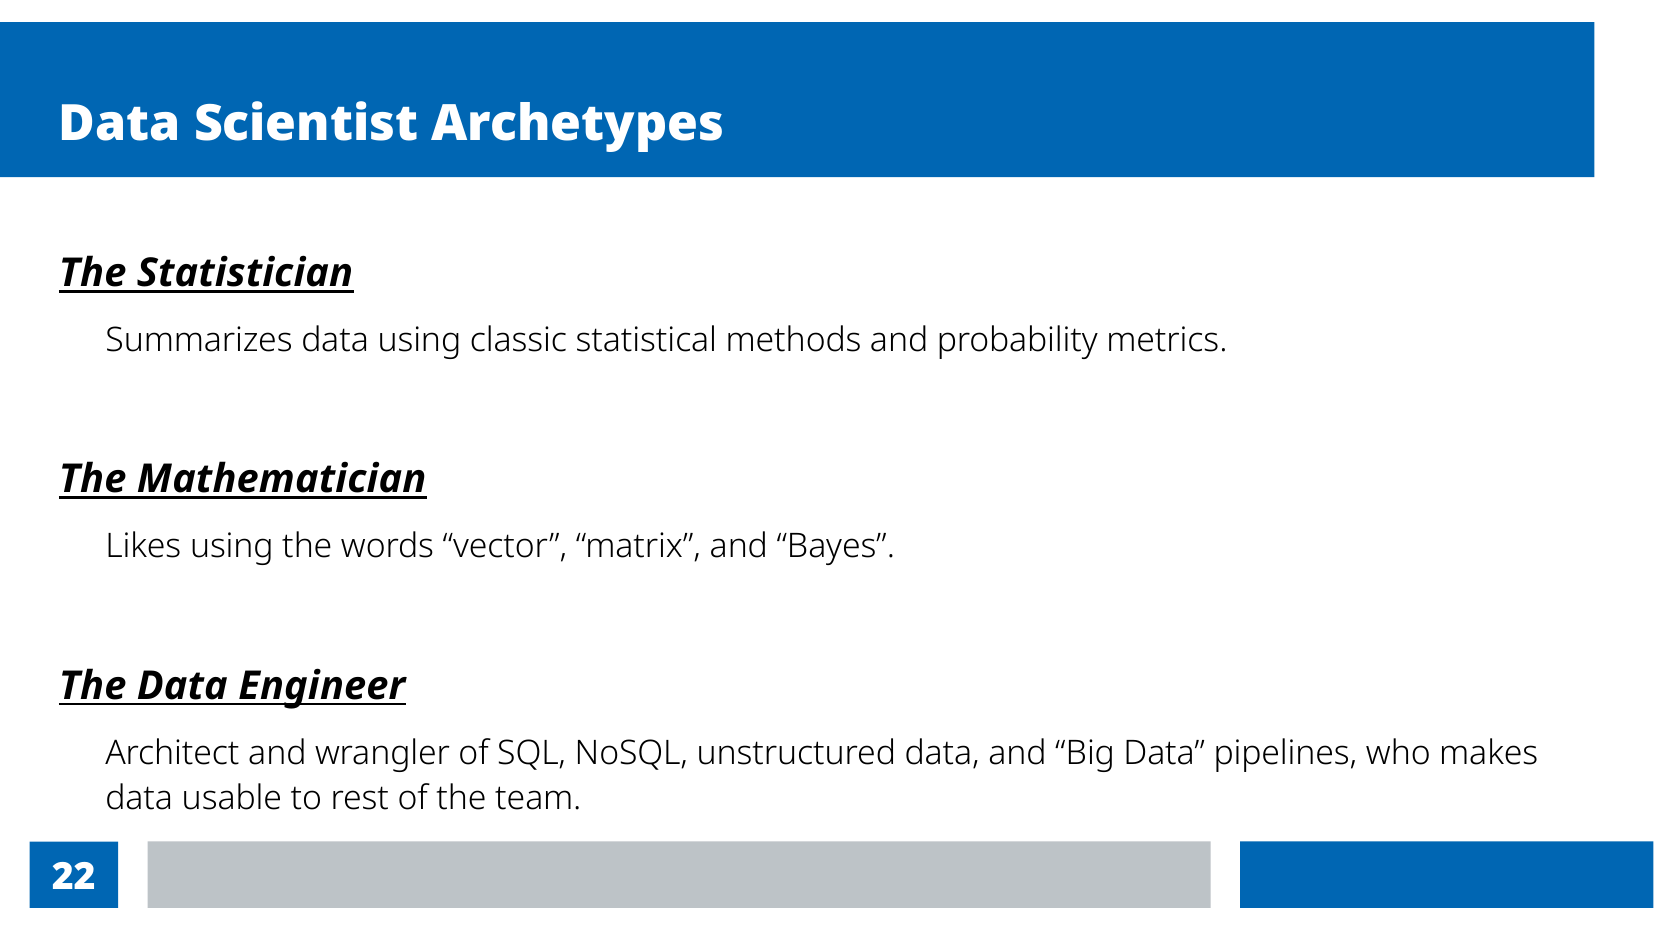

# Data Scientist Archetypes
The Statistician
Summarizes data using classic statistical methods and probability metrics.
The Mathematician
Likes using the words “vector”, “matrix”, and “Bayes”.
The Data Engineer
Architect and wrangler of SQL, NoSQL, unstructured data, and “Big Data” pipelines, who makes data usable to rest of the team.
22